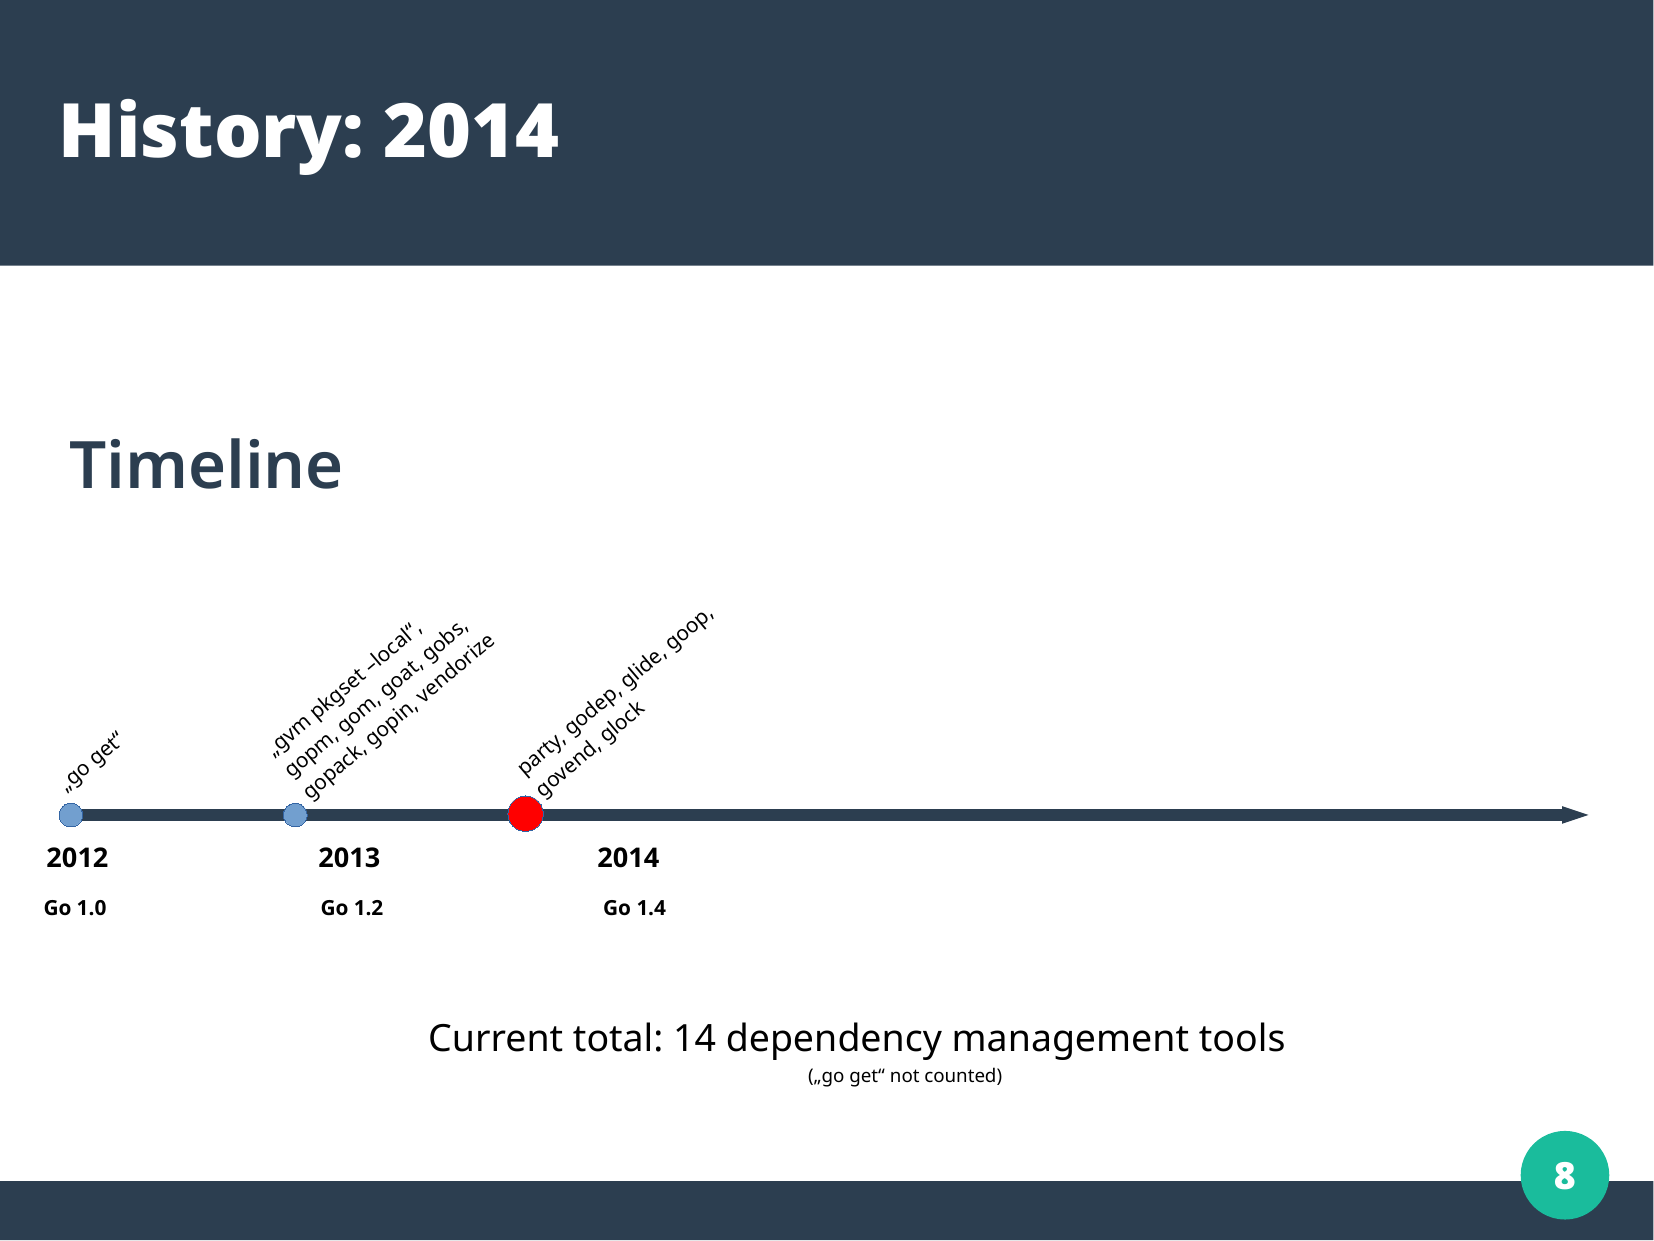

# History: 2014
Timeline
„gvm pkgset –local“,
gopm, gom, goat, gobs,
gopack, gopin, vendorize
party, godep, glide, goop,
govend, glock
„go get“
 2012 2013 2014
 Go 1.0 Go 1.2 Go 1.4
Current total: 14 dependency management tools
 („go get“ not counted)
8